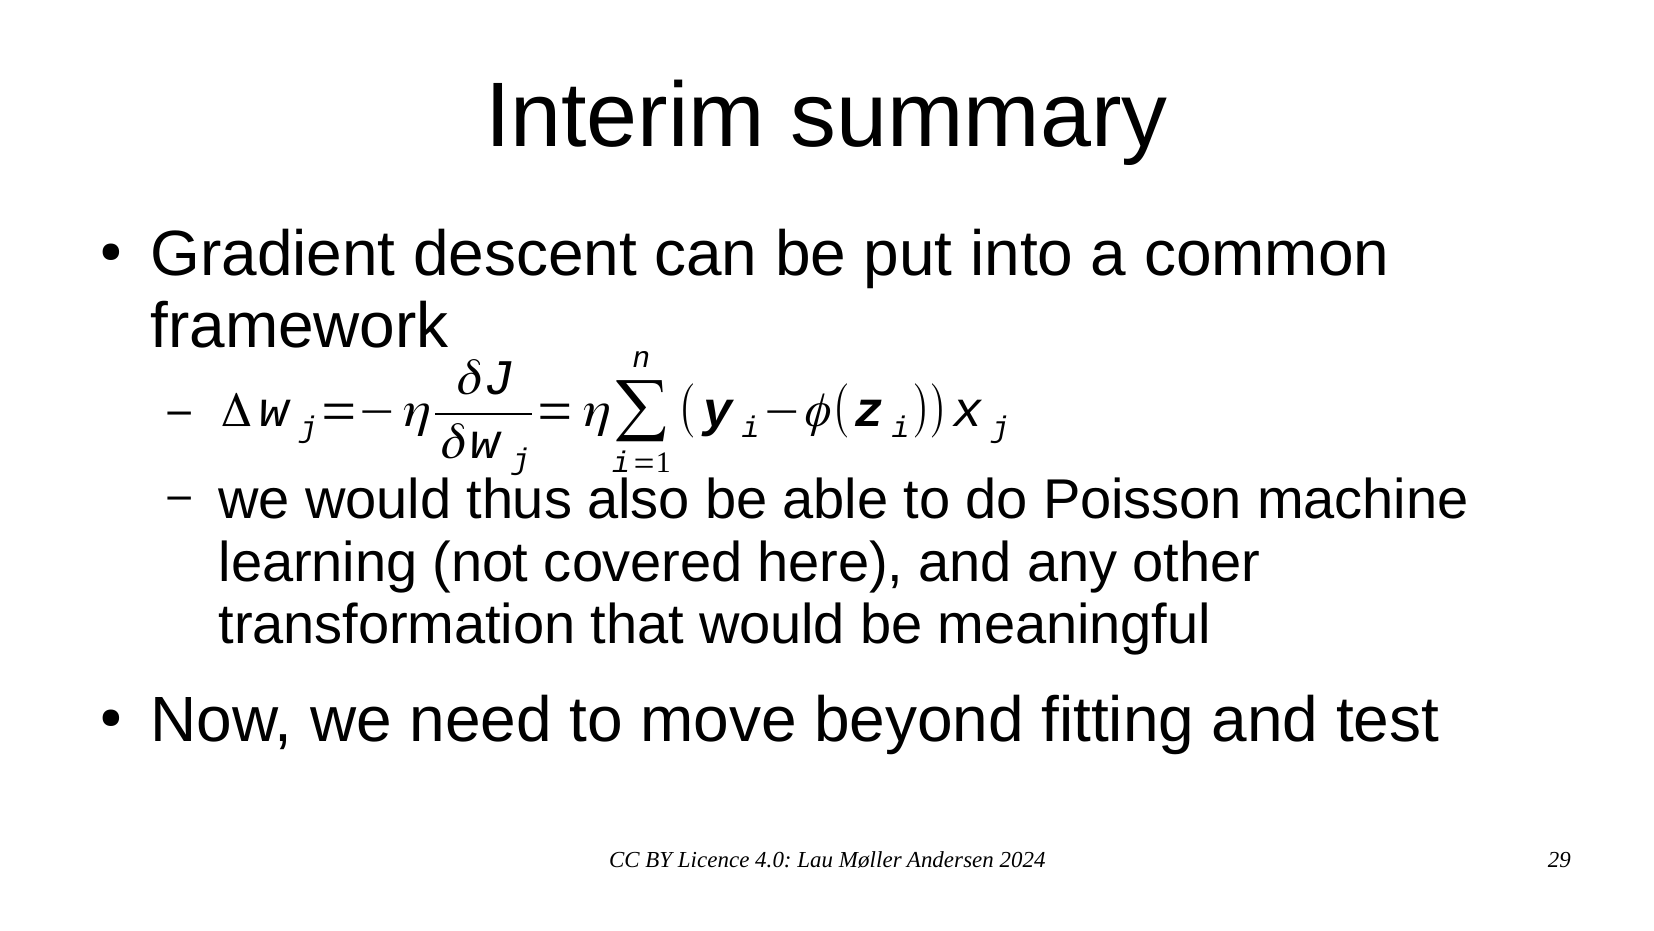

# Interim summary
Gradient descent can be put into a common framework
we would thus also be able to do Poisson machine learning (not covered here), and any other transformation that would be meaningful
Now, we need to move beyond fitting and test
CC BY Licence 4.0: Lau Møller Andersen 2024
29